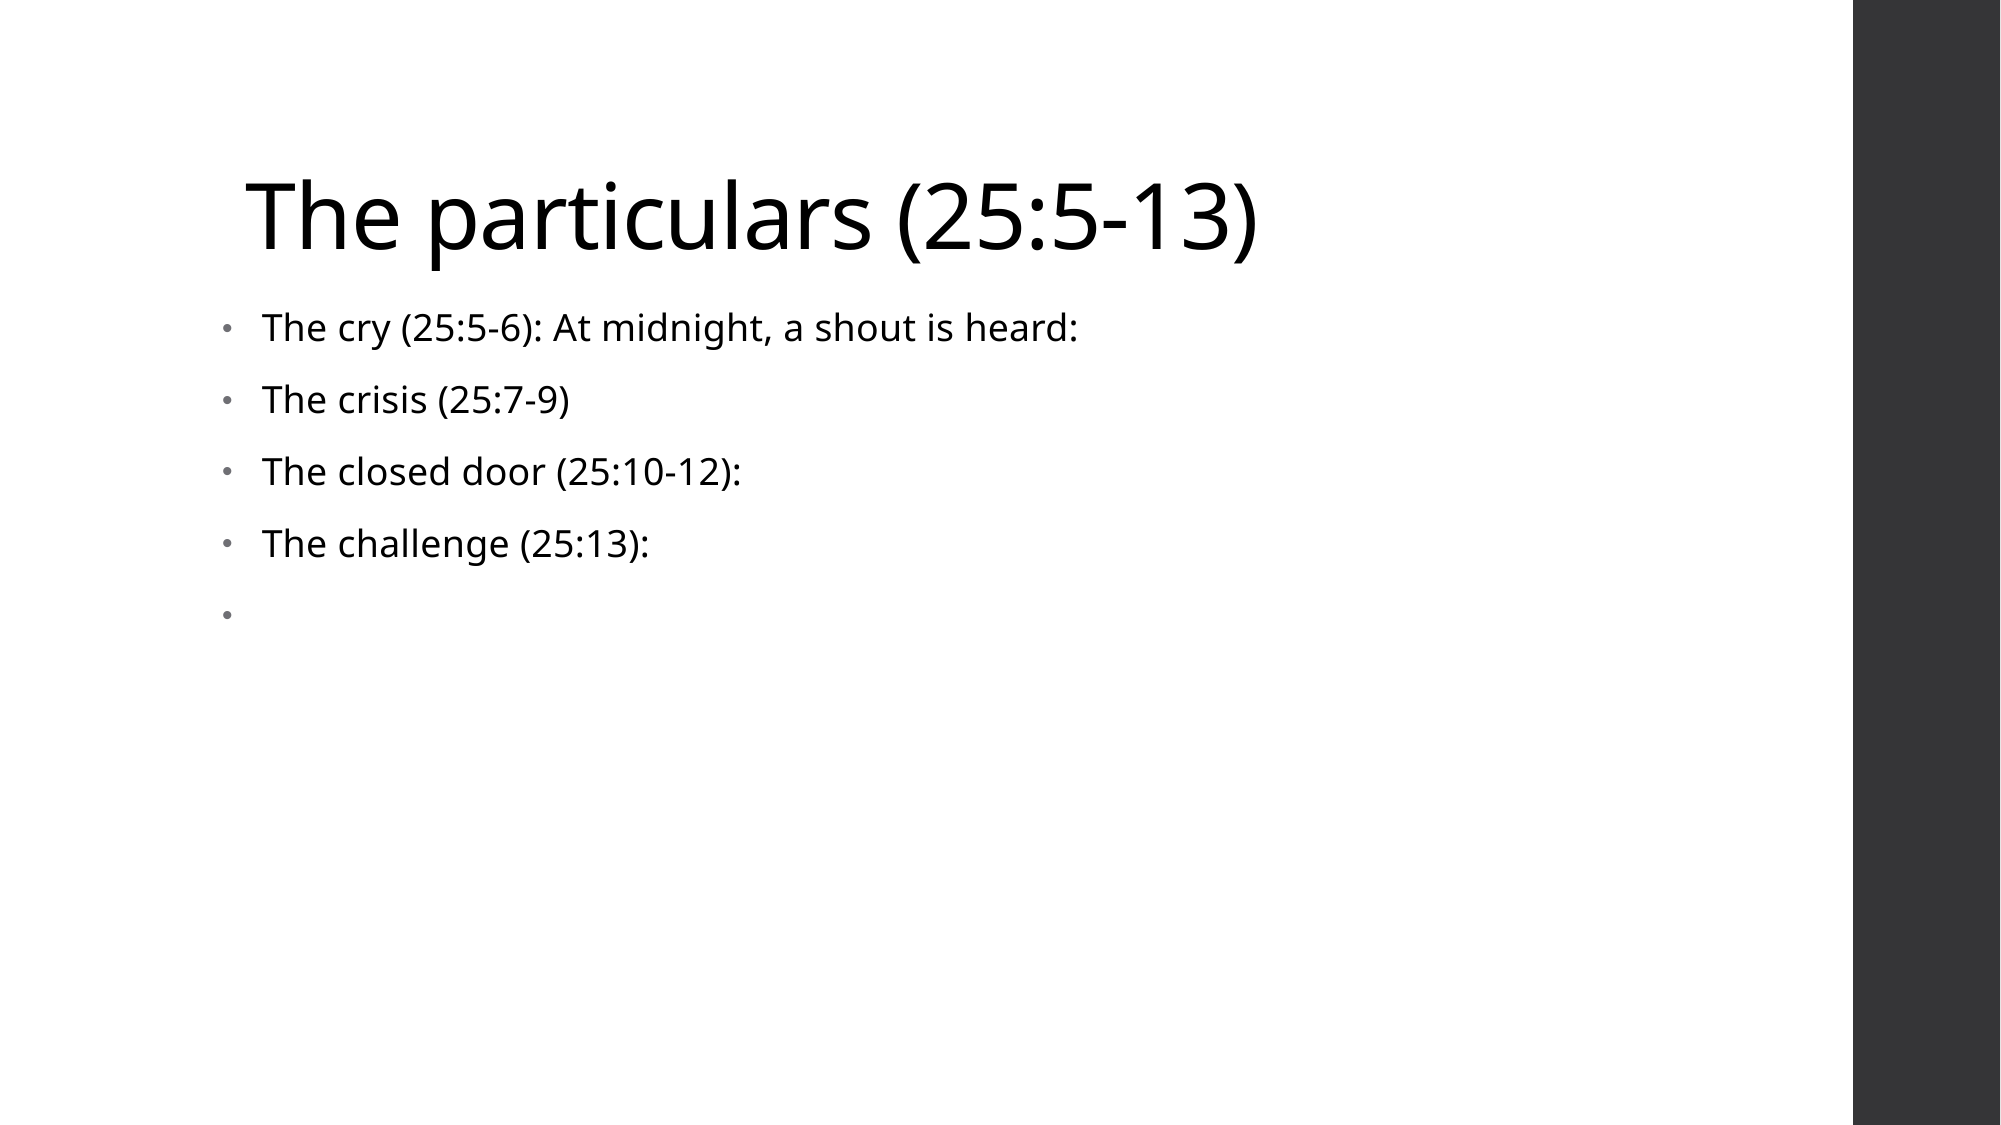

# The particulars (25:5-13)
 The cry (25:5-6): At midnight, a shout is heard:
 The crisis (25:7-9)
 The closed door (25:10-12):
 The challenge (25:13):